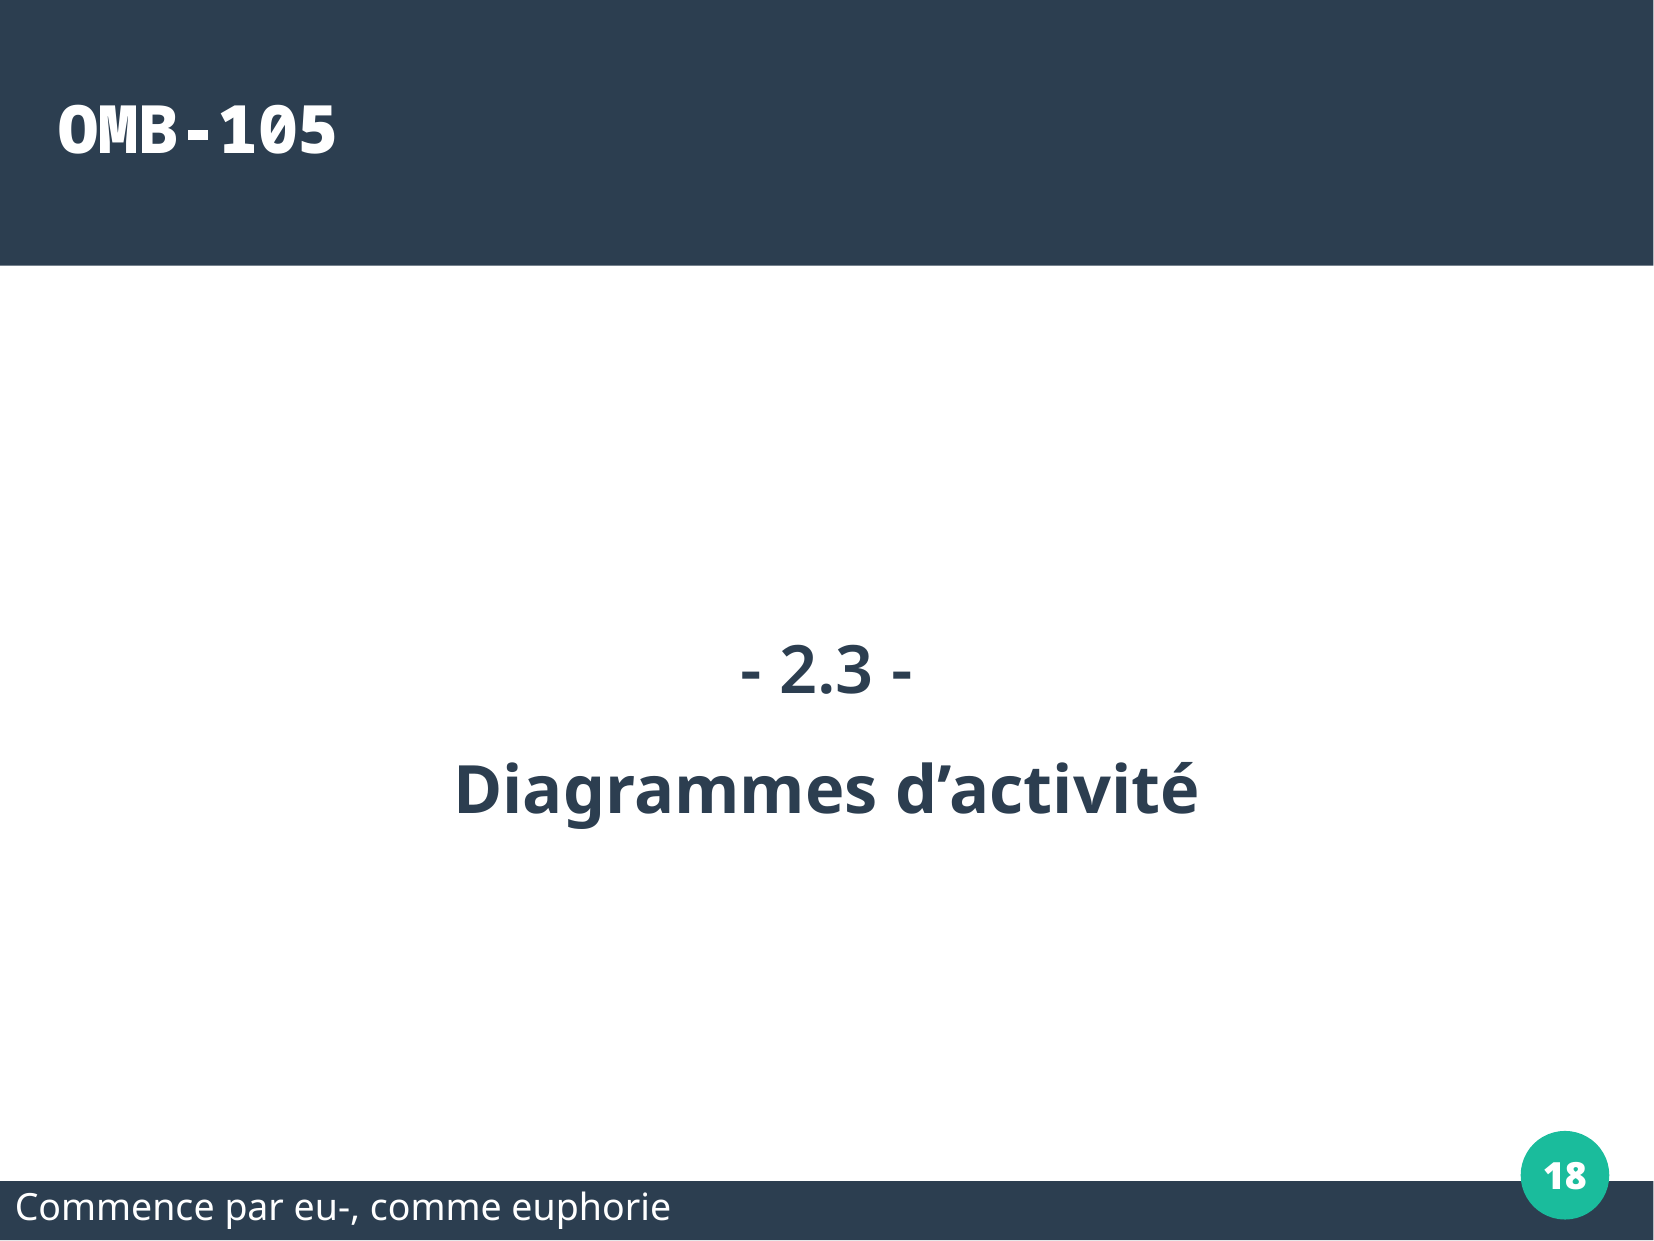

# OMB-105
- 2.3 -
Diagrammes d’activité
18
Commence par eu-, comme euphorie